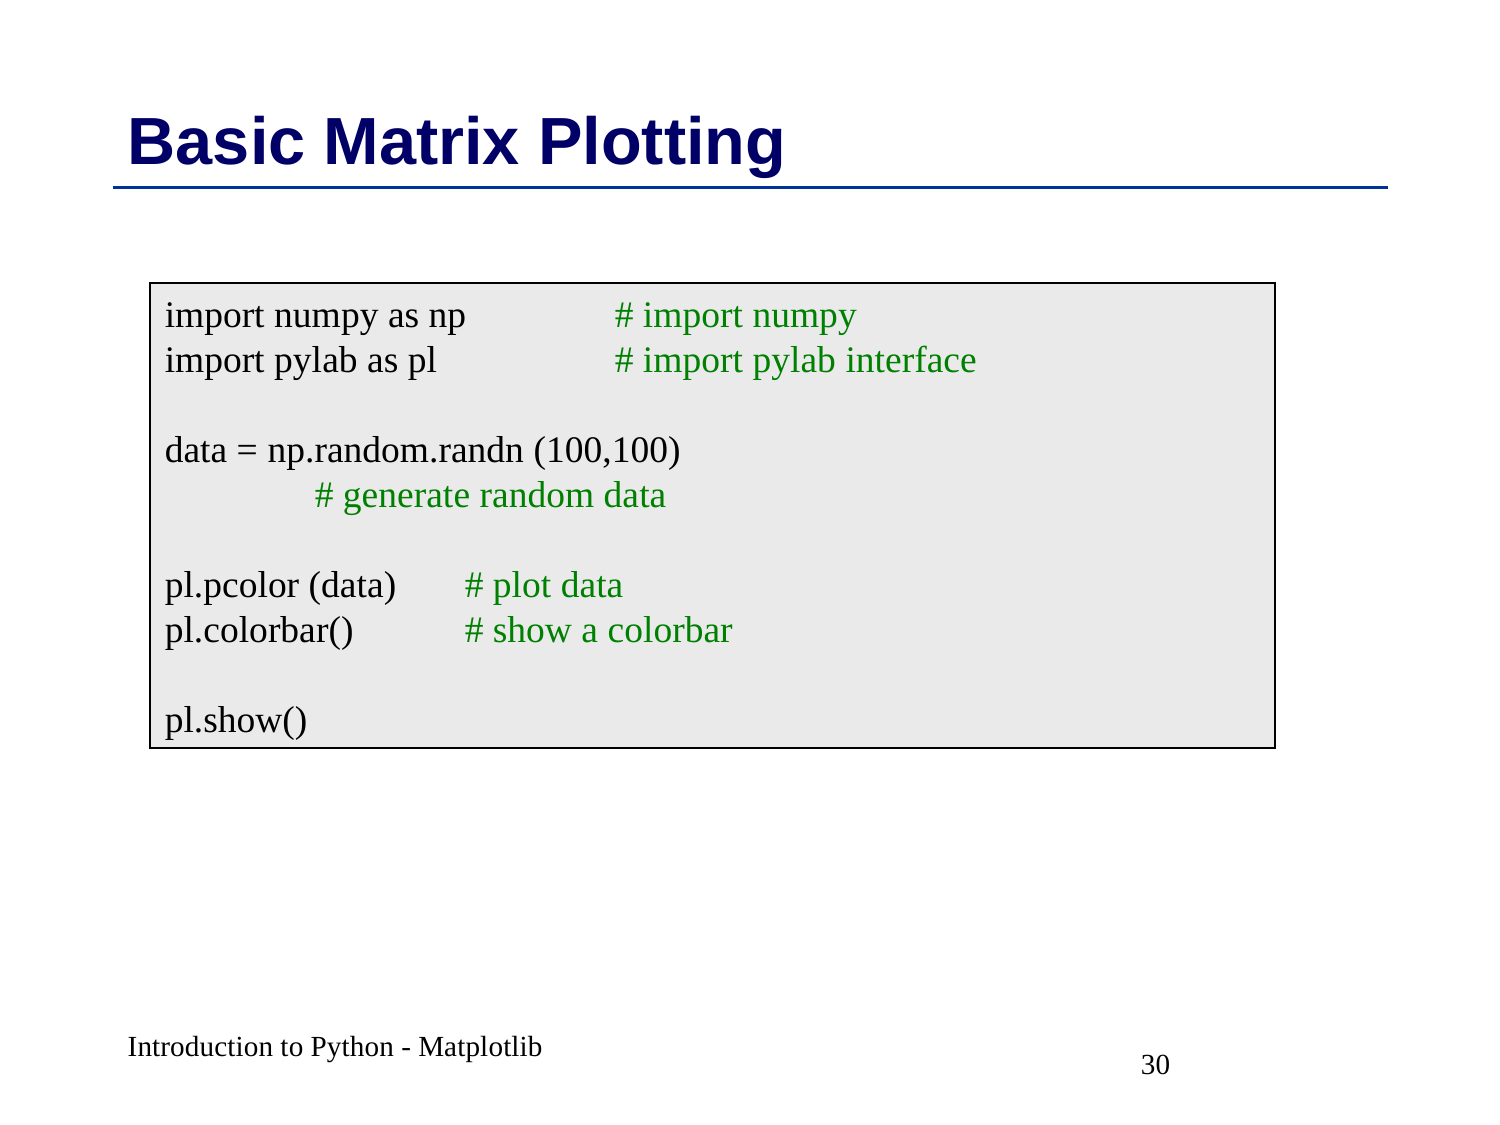

# Basic Matrix Plotting
import numpy as np 	# import numpy
import pylab as pl		# import pylab interface
data = np.random.randn (100,100)
	# generate random data
pl.pcolor (data) 	# plot data
pl.colorbar()	# show a colorbar
pl.show()
Introduction to Python - Matplotlib